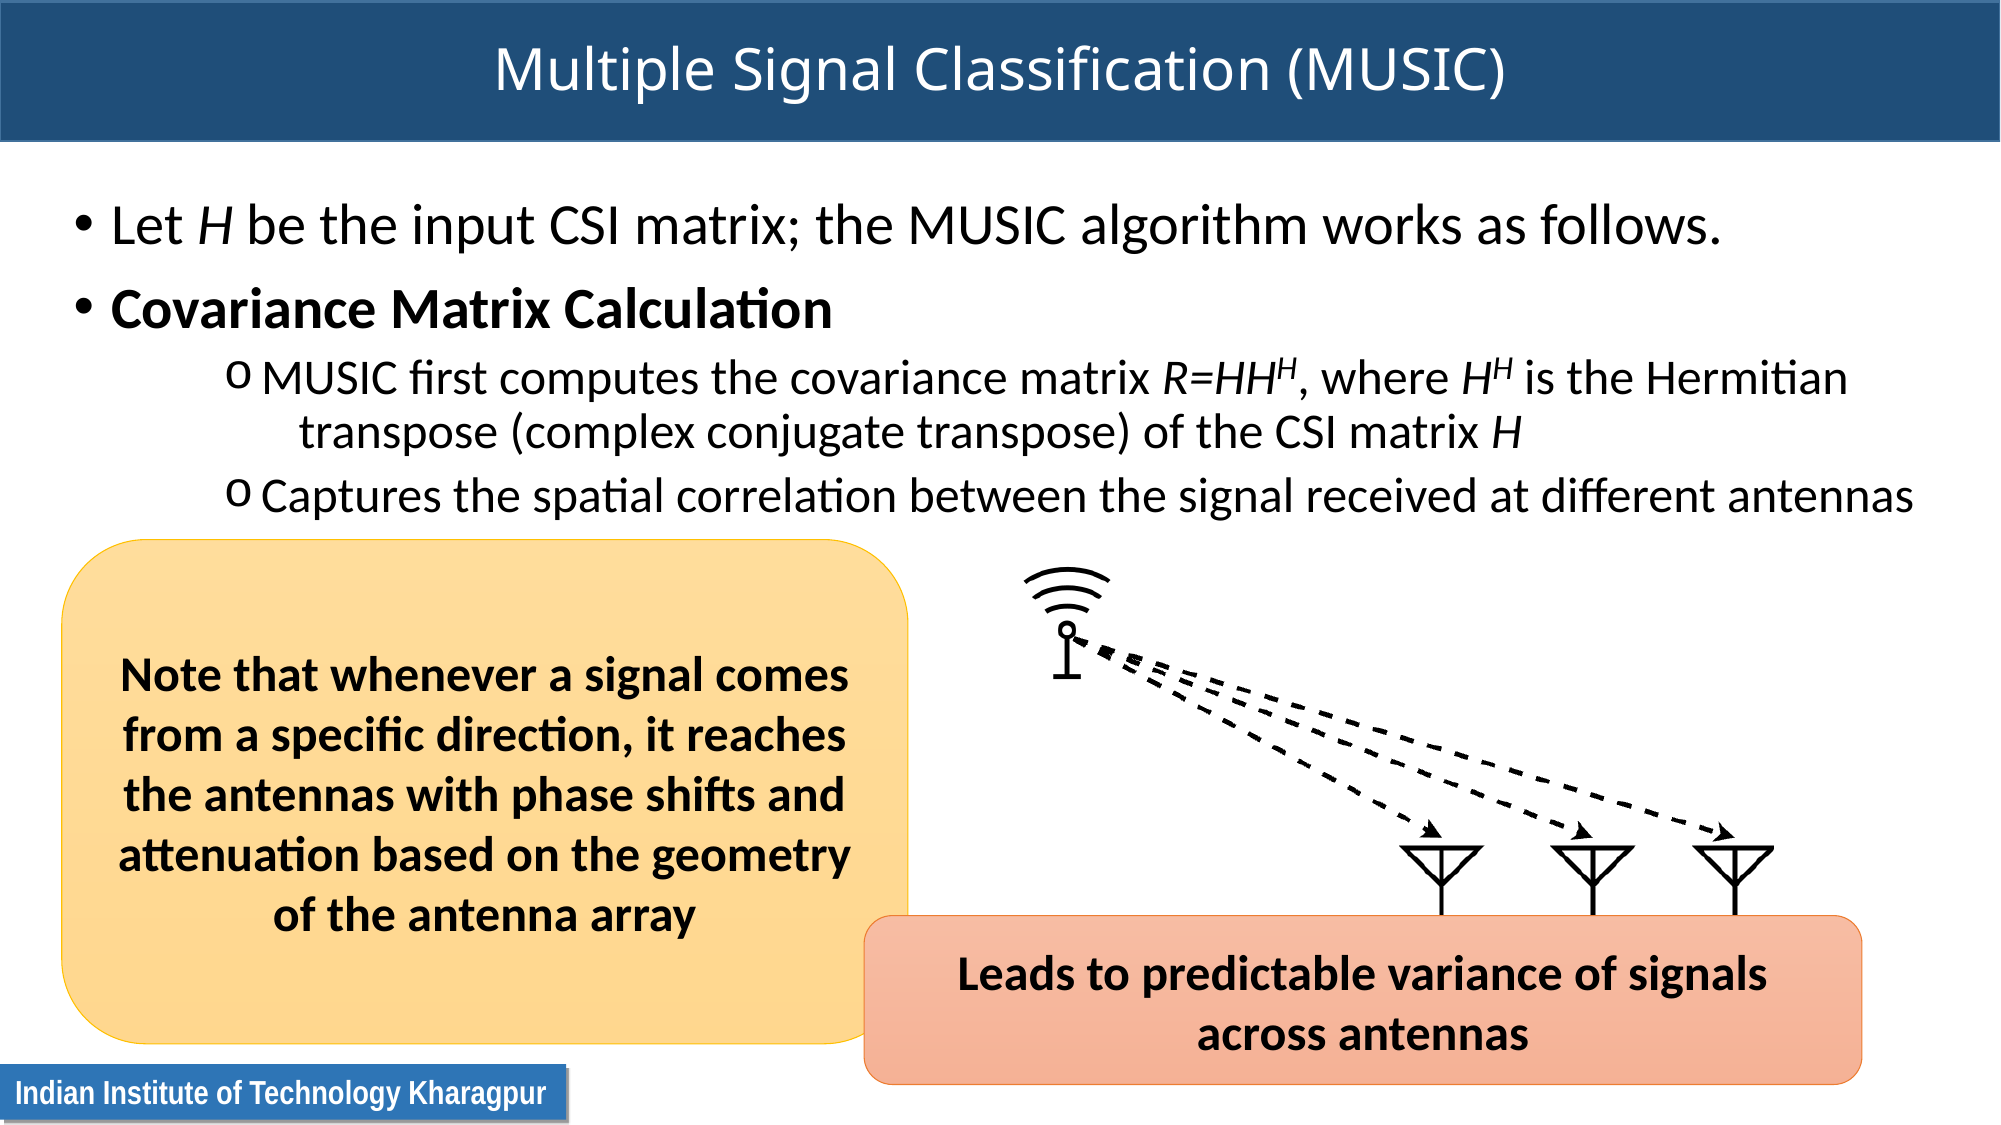

Multiple Signal Classification (MUSIC)
# Let H be the input CSI matrix; the MUSIC algorithm works as follows.
Covariance Matrix Calculation
MUSIC first computes the covariance matrix R=HHH, where HH is the Hermitian transpose (complex conjugate transpose) of the CSI matrix H
Captures the spatial correlation between the signal received at different antennas
Note that whenever a signal comes from a specific direction, it reaches the antennas with phase shifts and attenuation based on the geometry of the antenna array
Leads to predictable variance of signals across antennas